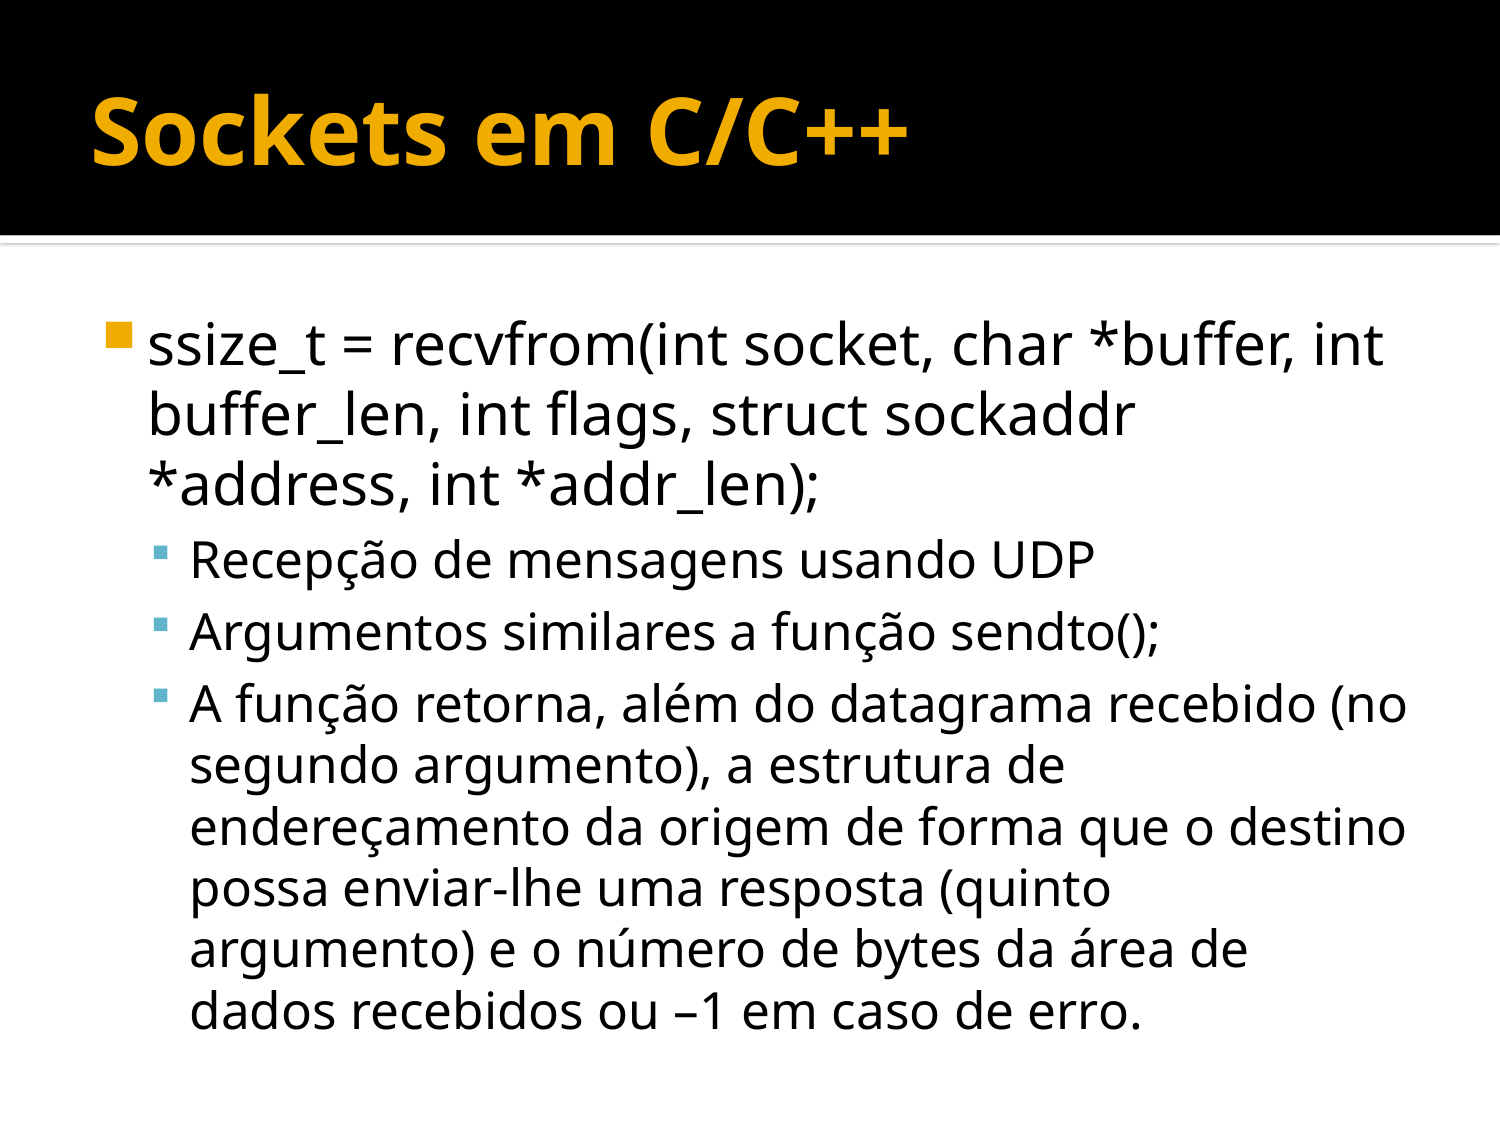

# Sockets em C/C++
ssize_t = recvfrom(int socket, char *buffer, int buffer_len, int flags, struct sockaddr *address, int *addr_len);
Recepção de mensagens usando UDP
Argumentos similares a função sendto();
A função retorna, além do datagrama recebido (no segundo argumento), a estrutura de endereçamento da origem de forma que o destino possa enviar-lhe uma resposta (quinto argumento) e o número de bytes da área de dados recebidos ou –1 em caso de erro.